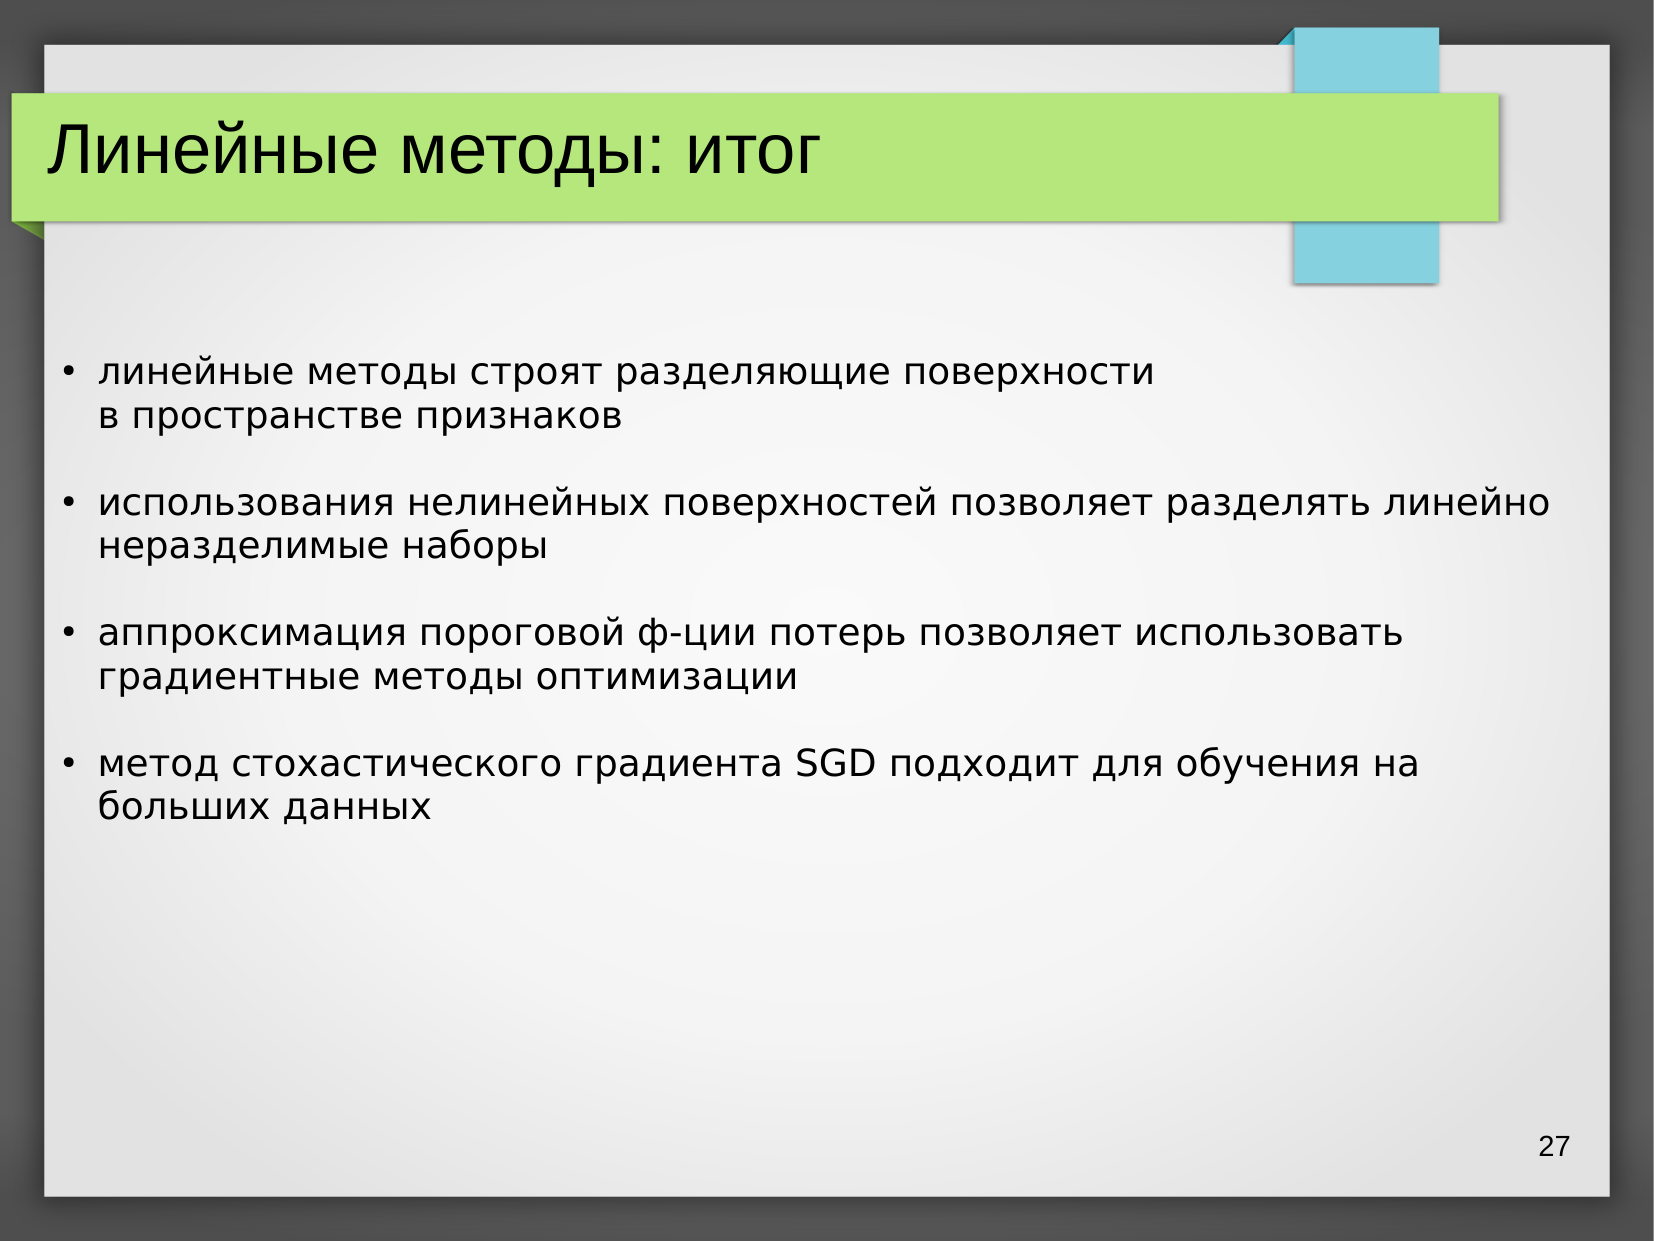

# Линейные методы: итог
линейные методы строят разделяющие поверхности
в пространстве признаков
использования нелинейных поверхностей позволяет разделять линейно неразделимые наборы
аппроксимация пороговой ф-ции потерь позволяет использовать градиентные методы оптимизации
метод стохастического градиента SGD подходит для обучения на больших данных
27